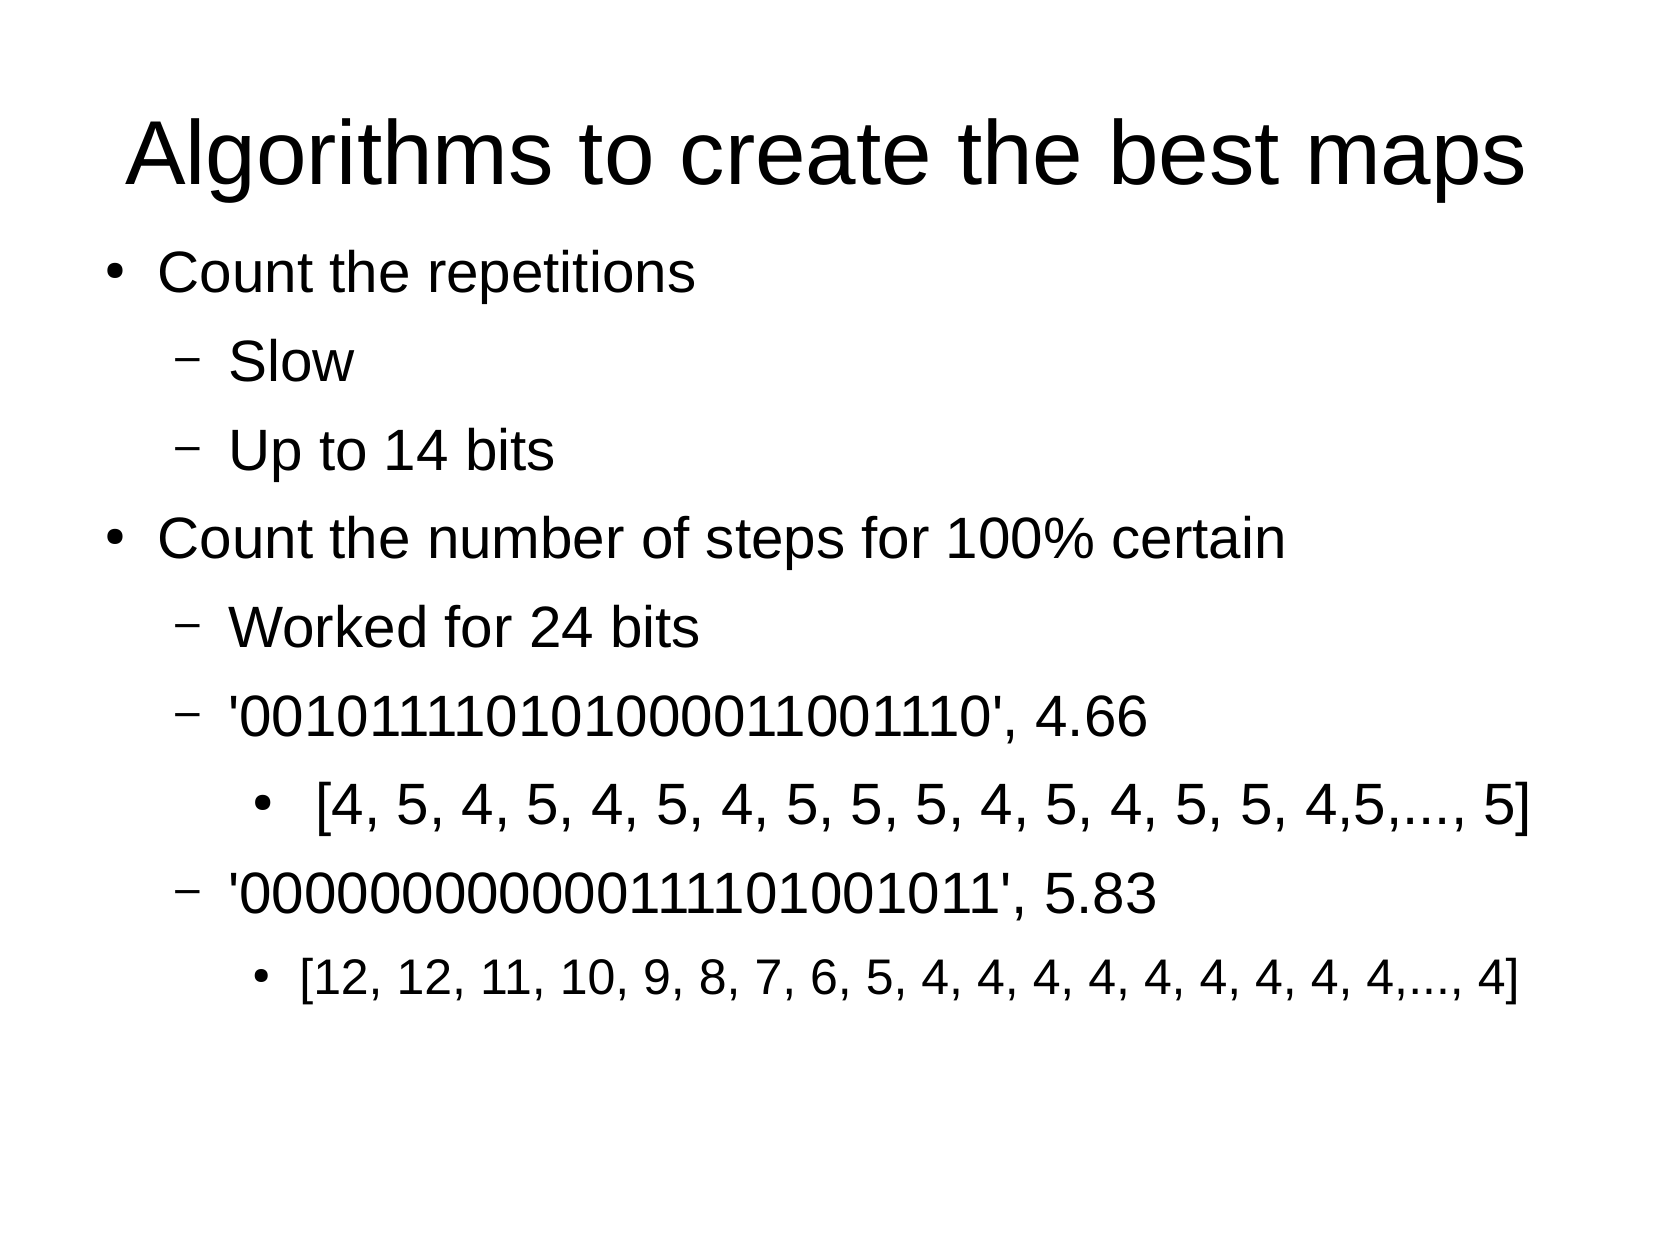

# Algorithms to create the best maps
Count the repetitions
Slow
Up to 14 bits
Count the number of steps for 100% certain
Worked for 24 bits
'001011110101000011001110', 4.66
 [4, 5, 4, 5, 4, 5, 4, 5, 5, 5, 4, 5, 4, 5, 5, 4,5,..., 5]
'000000000000111101001011', 5.83
[12, 12, 11, 10, 9, 8, 7, 6, 5, 4, 4, 4, 4, 4, 4, 4, 4, 4,..., 4]